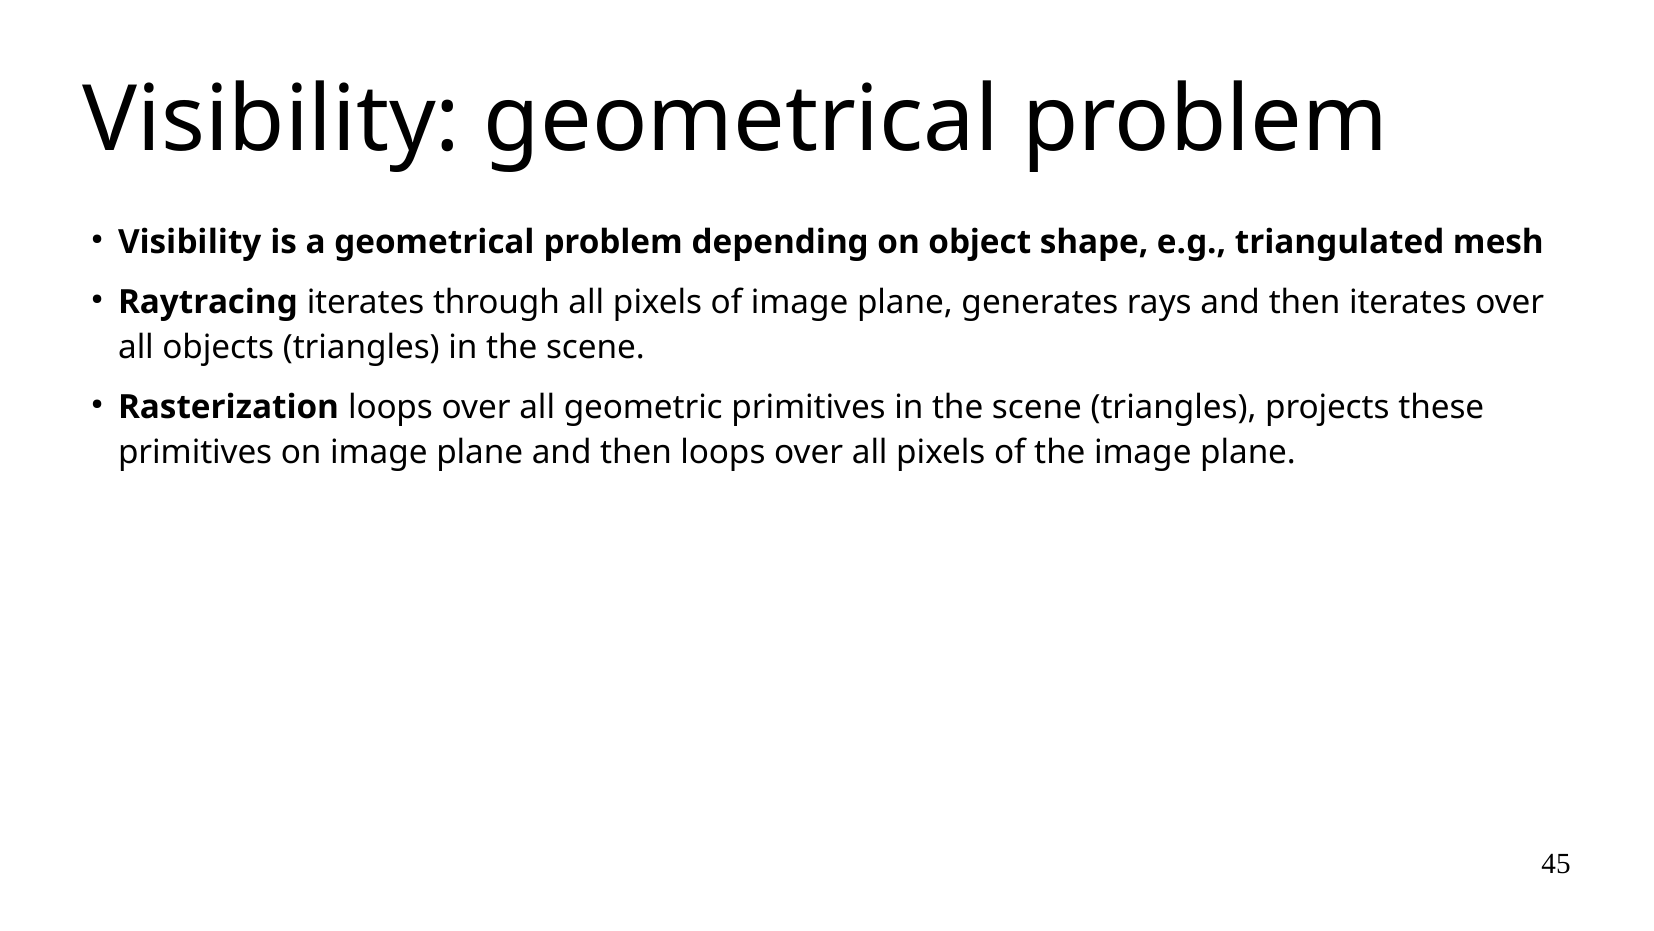

# Visibility: geometrical problem
Visibility is a geometrical problem depending on object shape, e.g., triangulated mesh
Raytracing iterates through all pixels of image plane, generates rays and then iterates over all objects (triangles) in the scene.
Rasterization loops over all geometric primitives in the scene (triangles), projects these primitives on image plane and then loops over all pixels of the image plane.
45